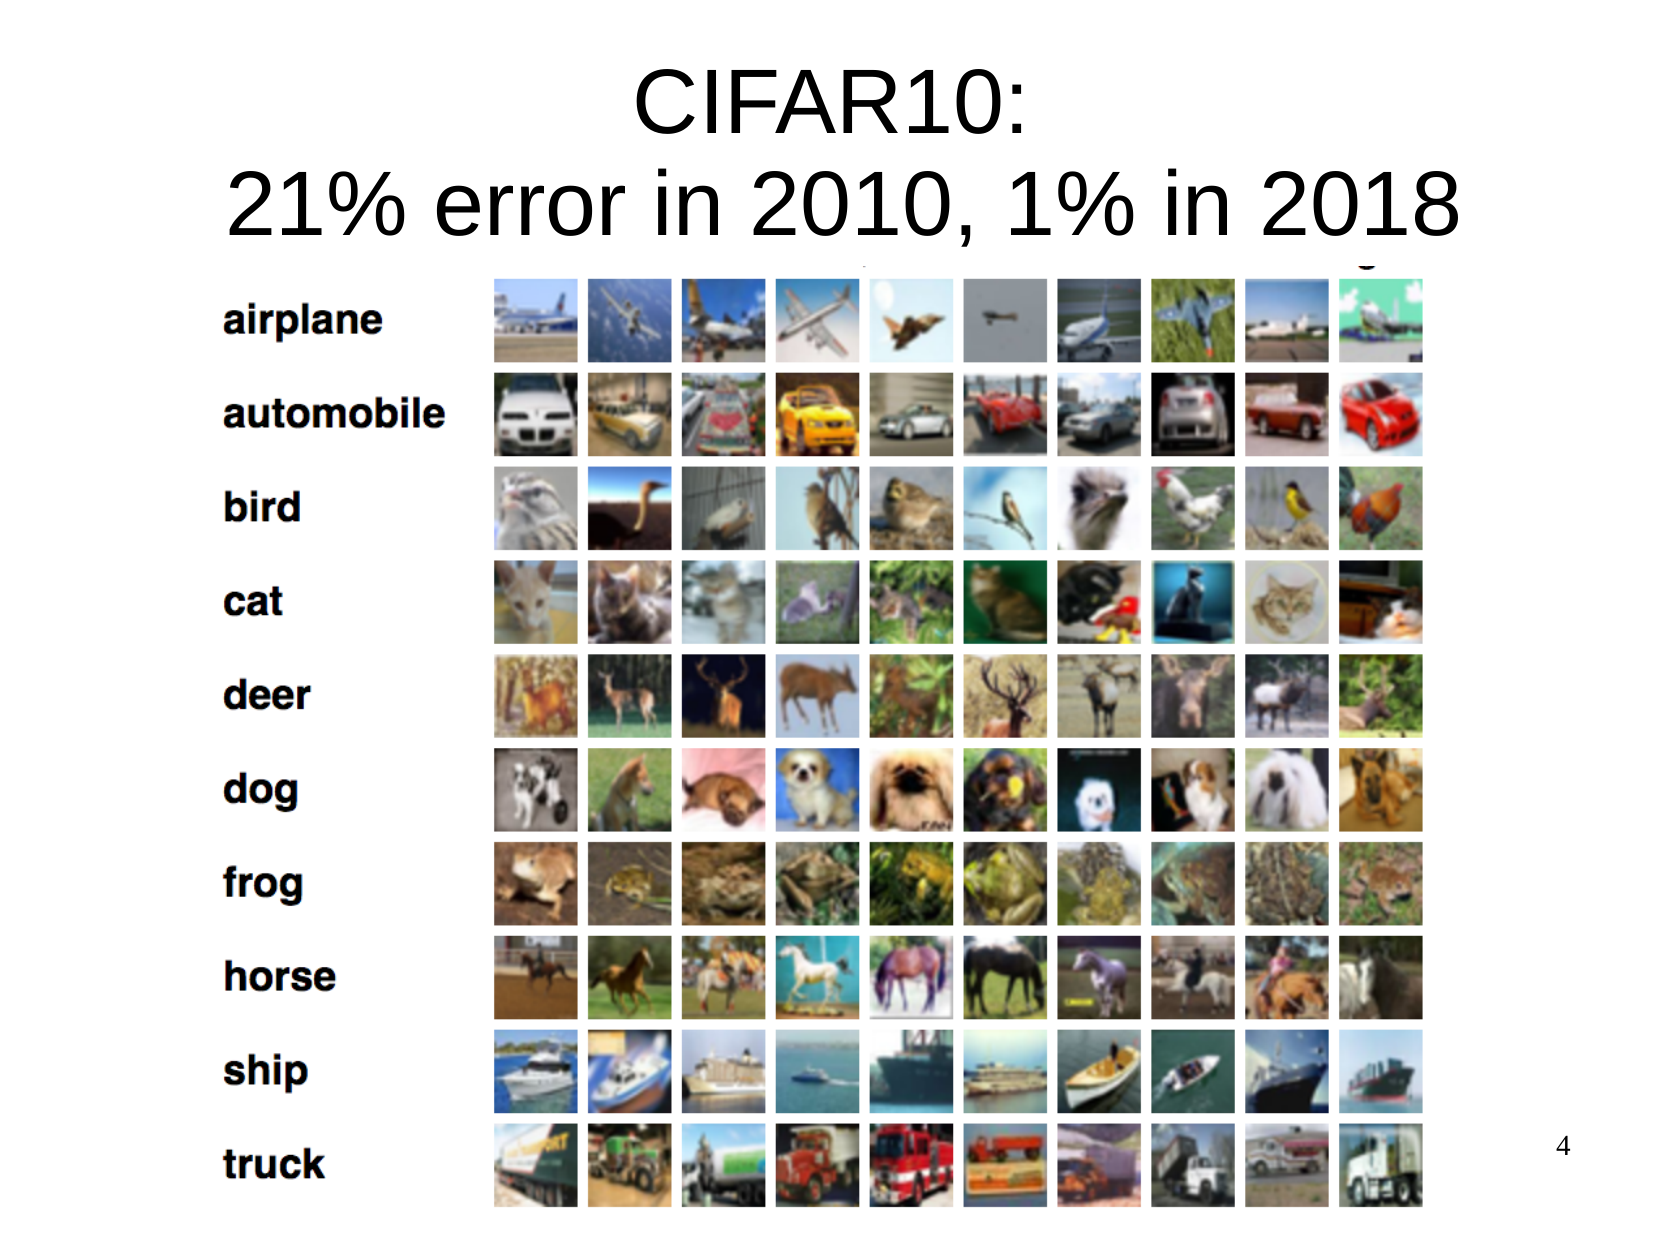

# CIFAR10: 21% error in 2010, 1% in 2018
4